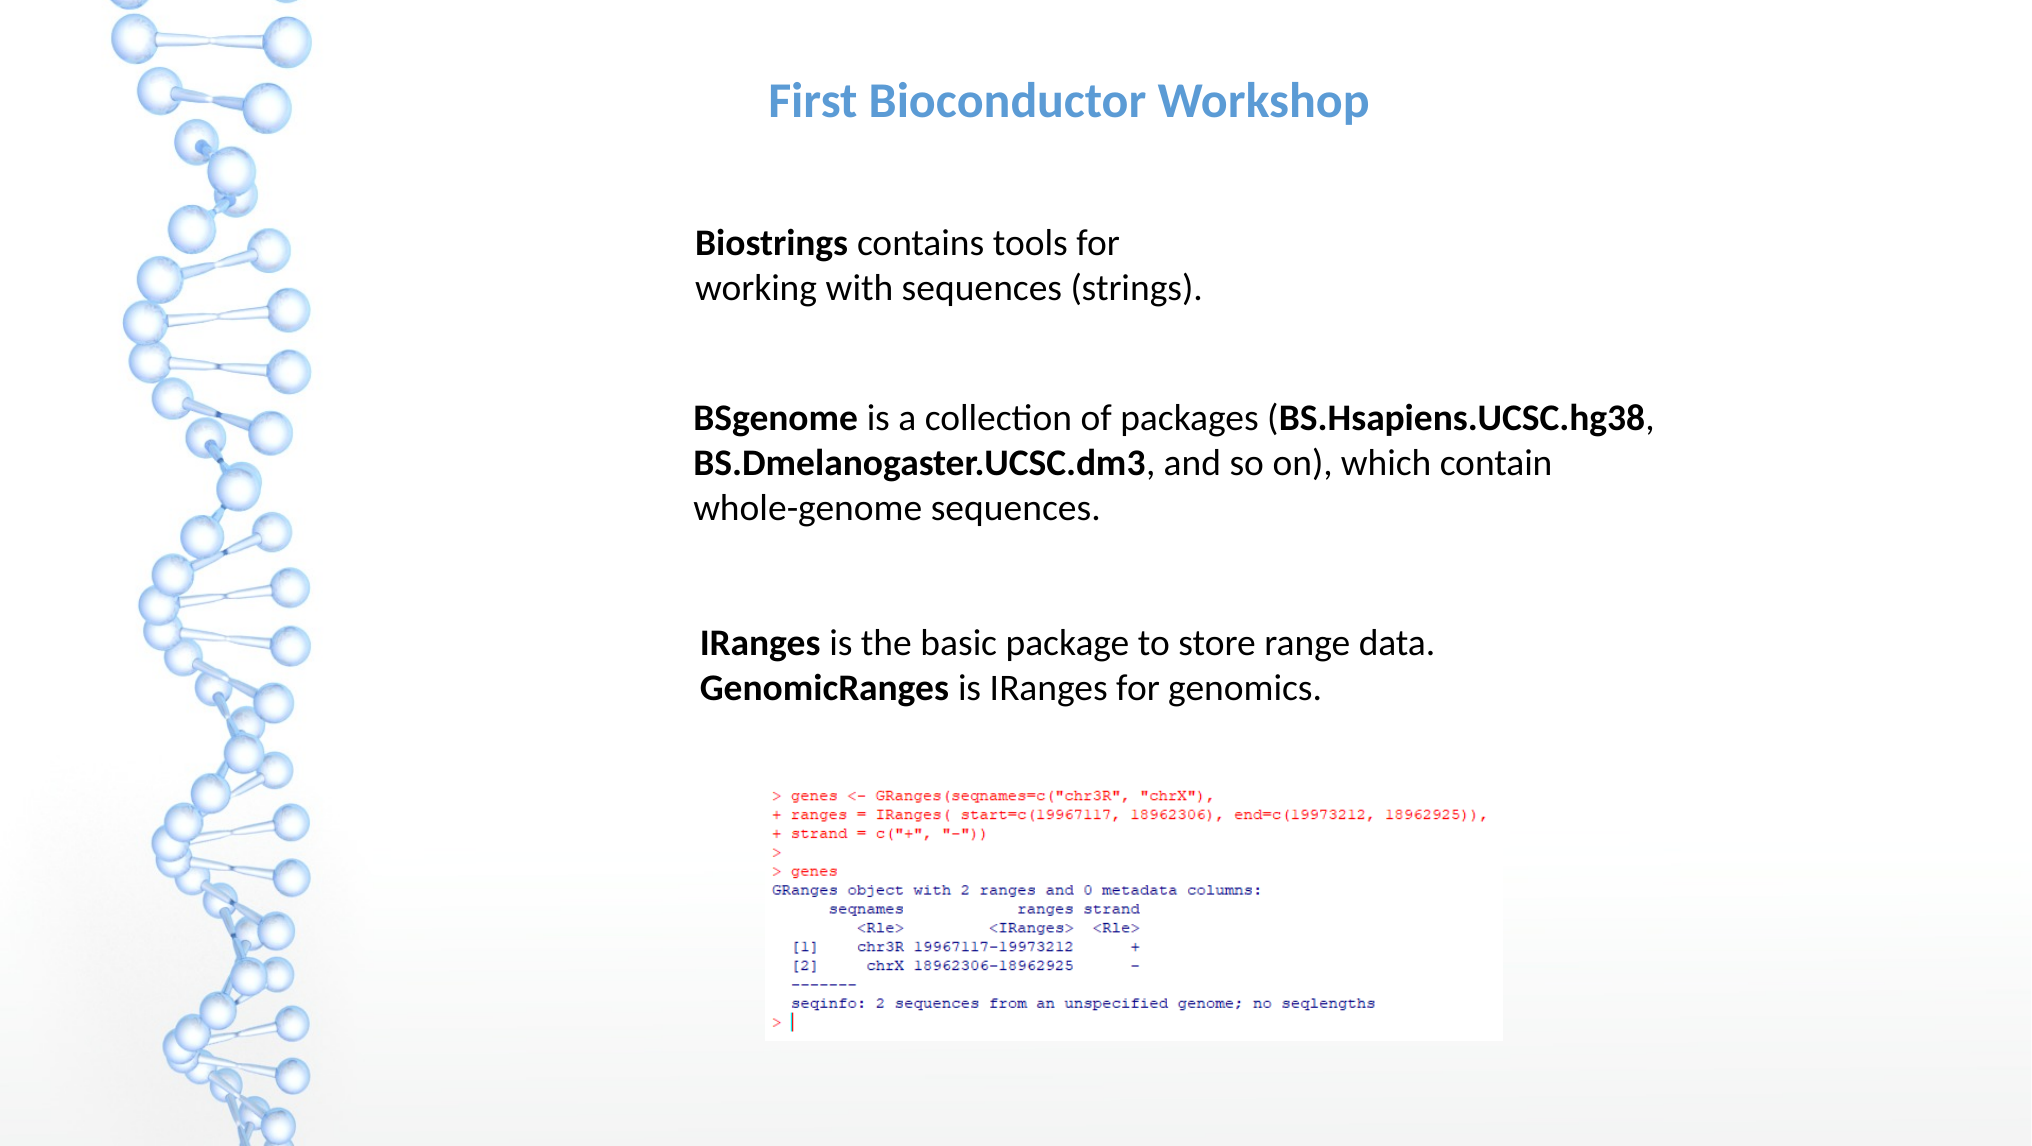

First Bioconductor Workshop
Biostrings contains tools for working with sequences (strings).
BSgenome is a collection of packages (BS.Hsapiens.UCSC.hg38, BS.Dmelanogaster.UCSC.dm3, and so on), which contain whole-genome sequences.
IRanges is the basic package to store range data. GenomicRanges is IRanges for genomics.